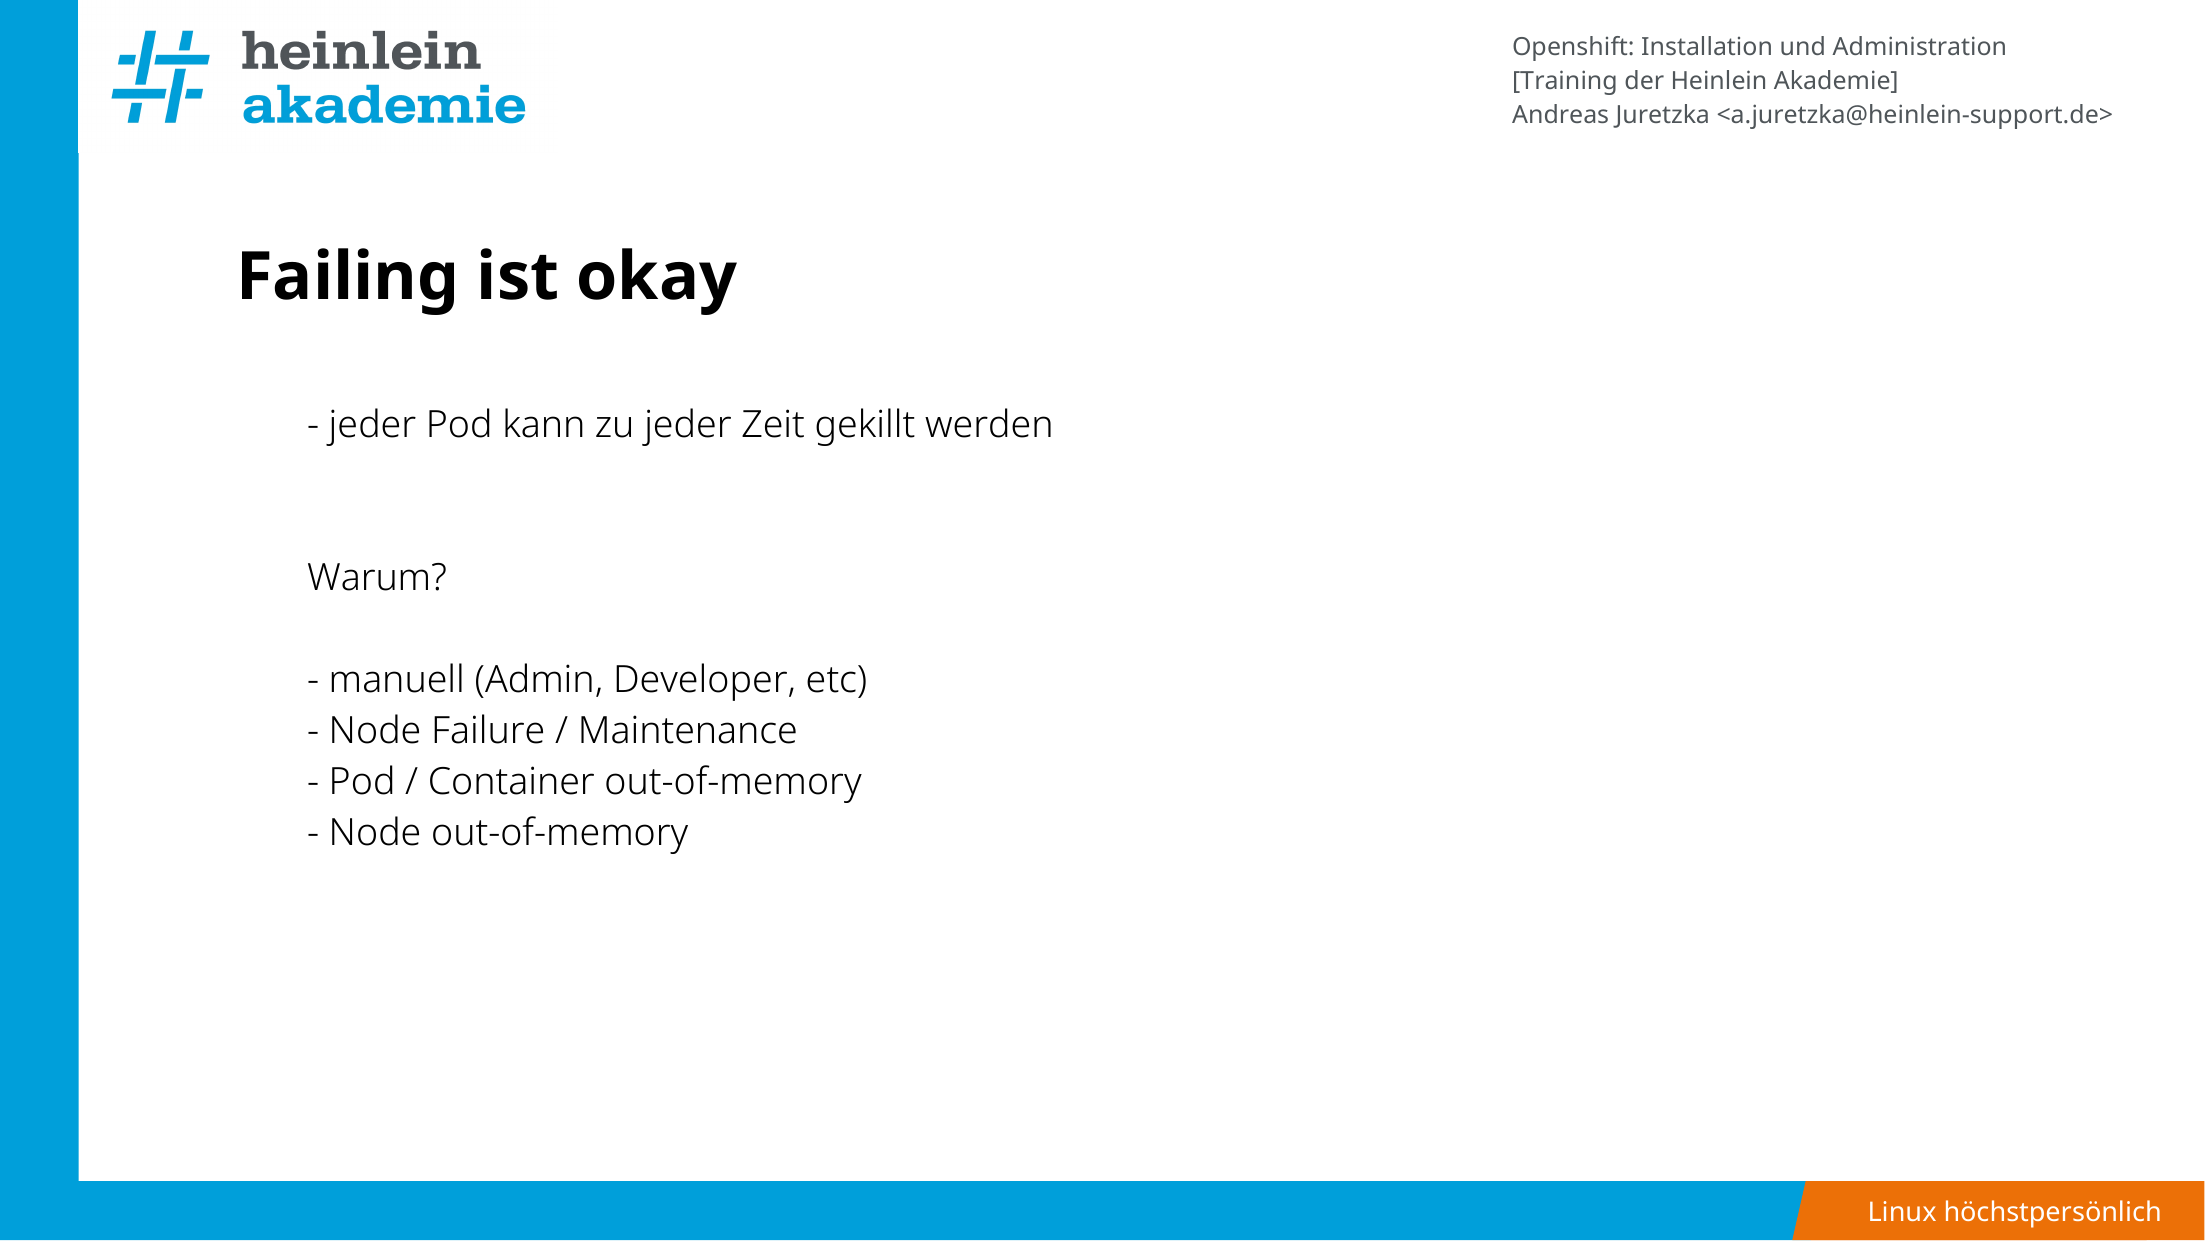

# Failing ist okay
- jeder Pod kann zu jeder Zeit gekillt werden
Warum?
- manuell (Admin, Developer, etc)
- Node Failure / Maintenance
- Pod / Container out-of-memory
- Node out-of-memory